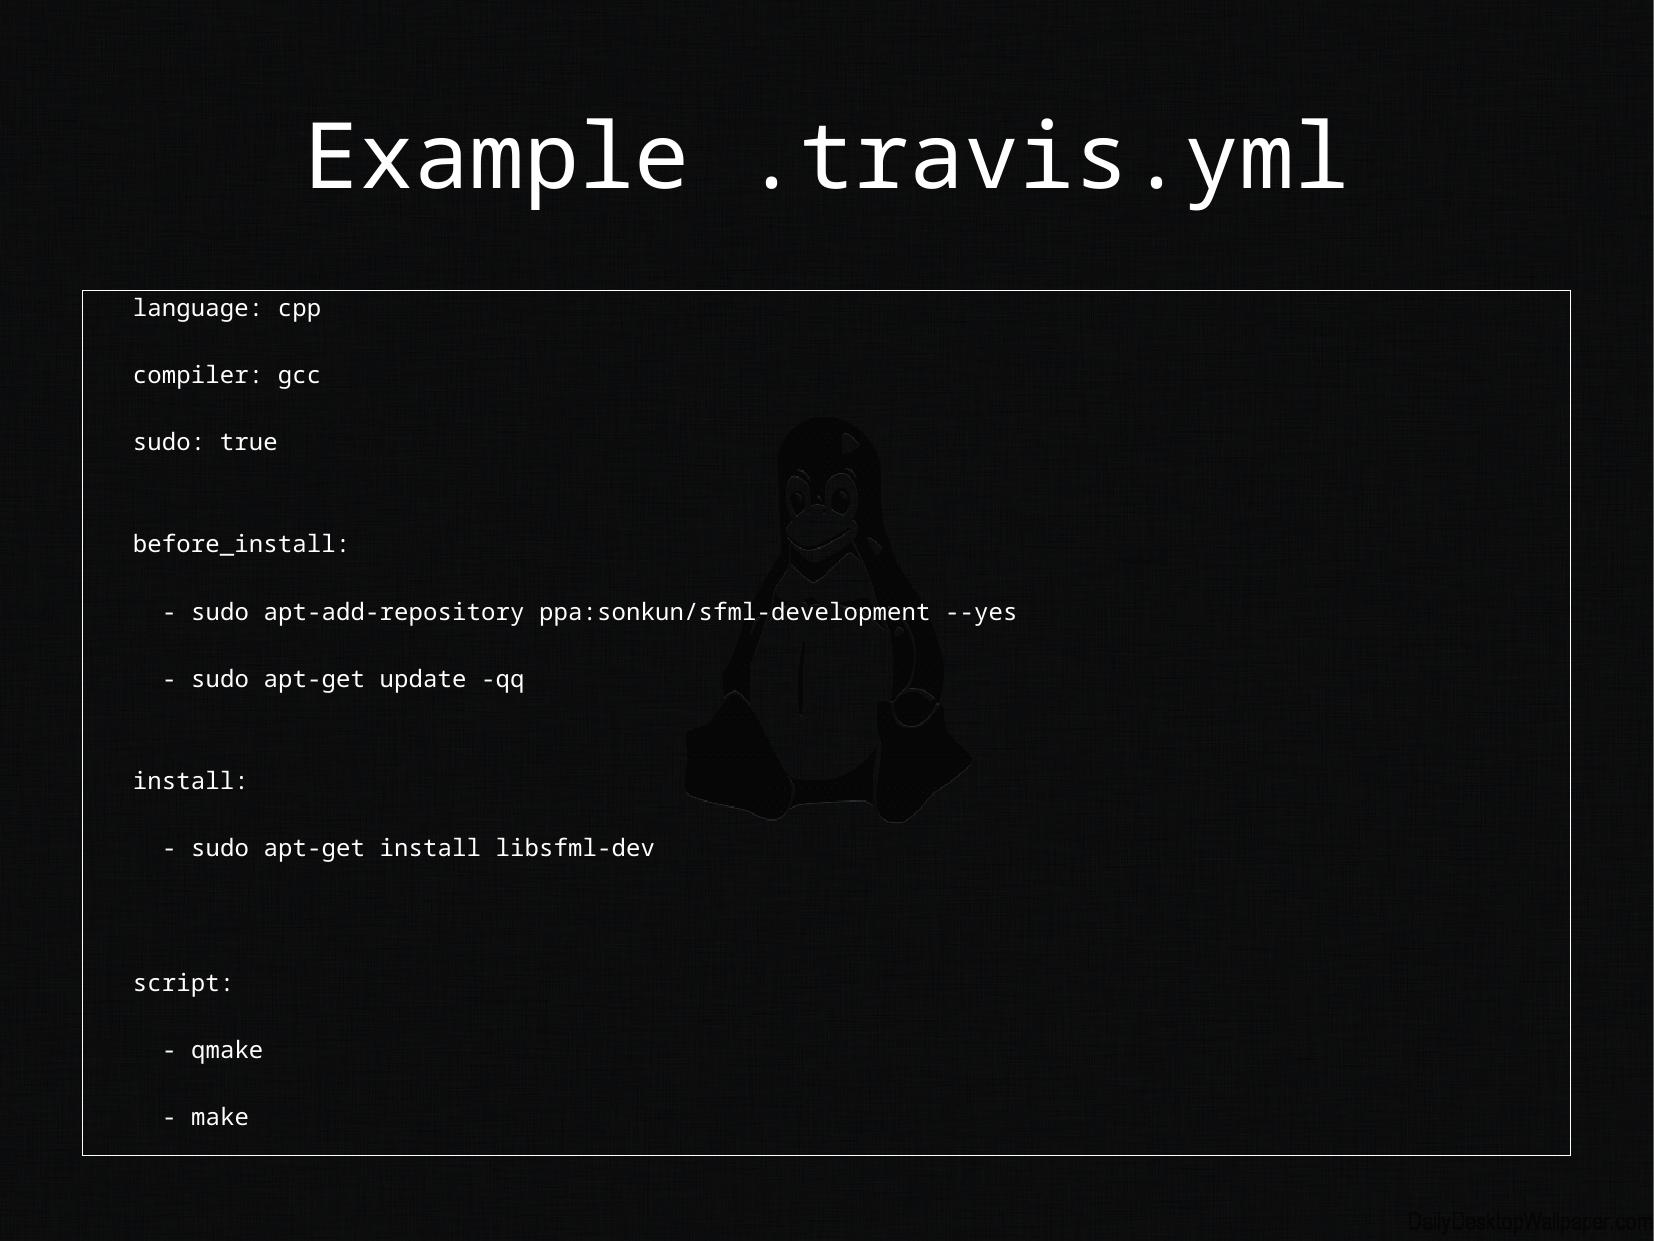

# Example .travis.yml
language: cpp
compiler: gcc
sudo: true
before_install:
 - sudo apt-add-repository ppa:sonkun/sfml-development --yes
 - sudo apt-get update -qq
install:
 - sudo apt-get install libsfml-dev
script:
 - qmake
 - make